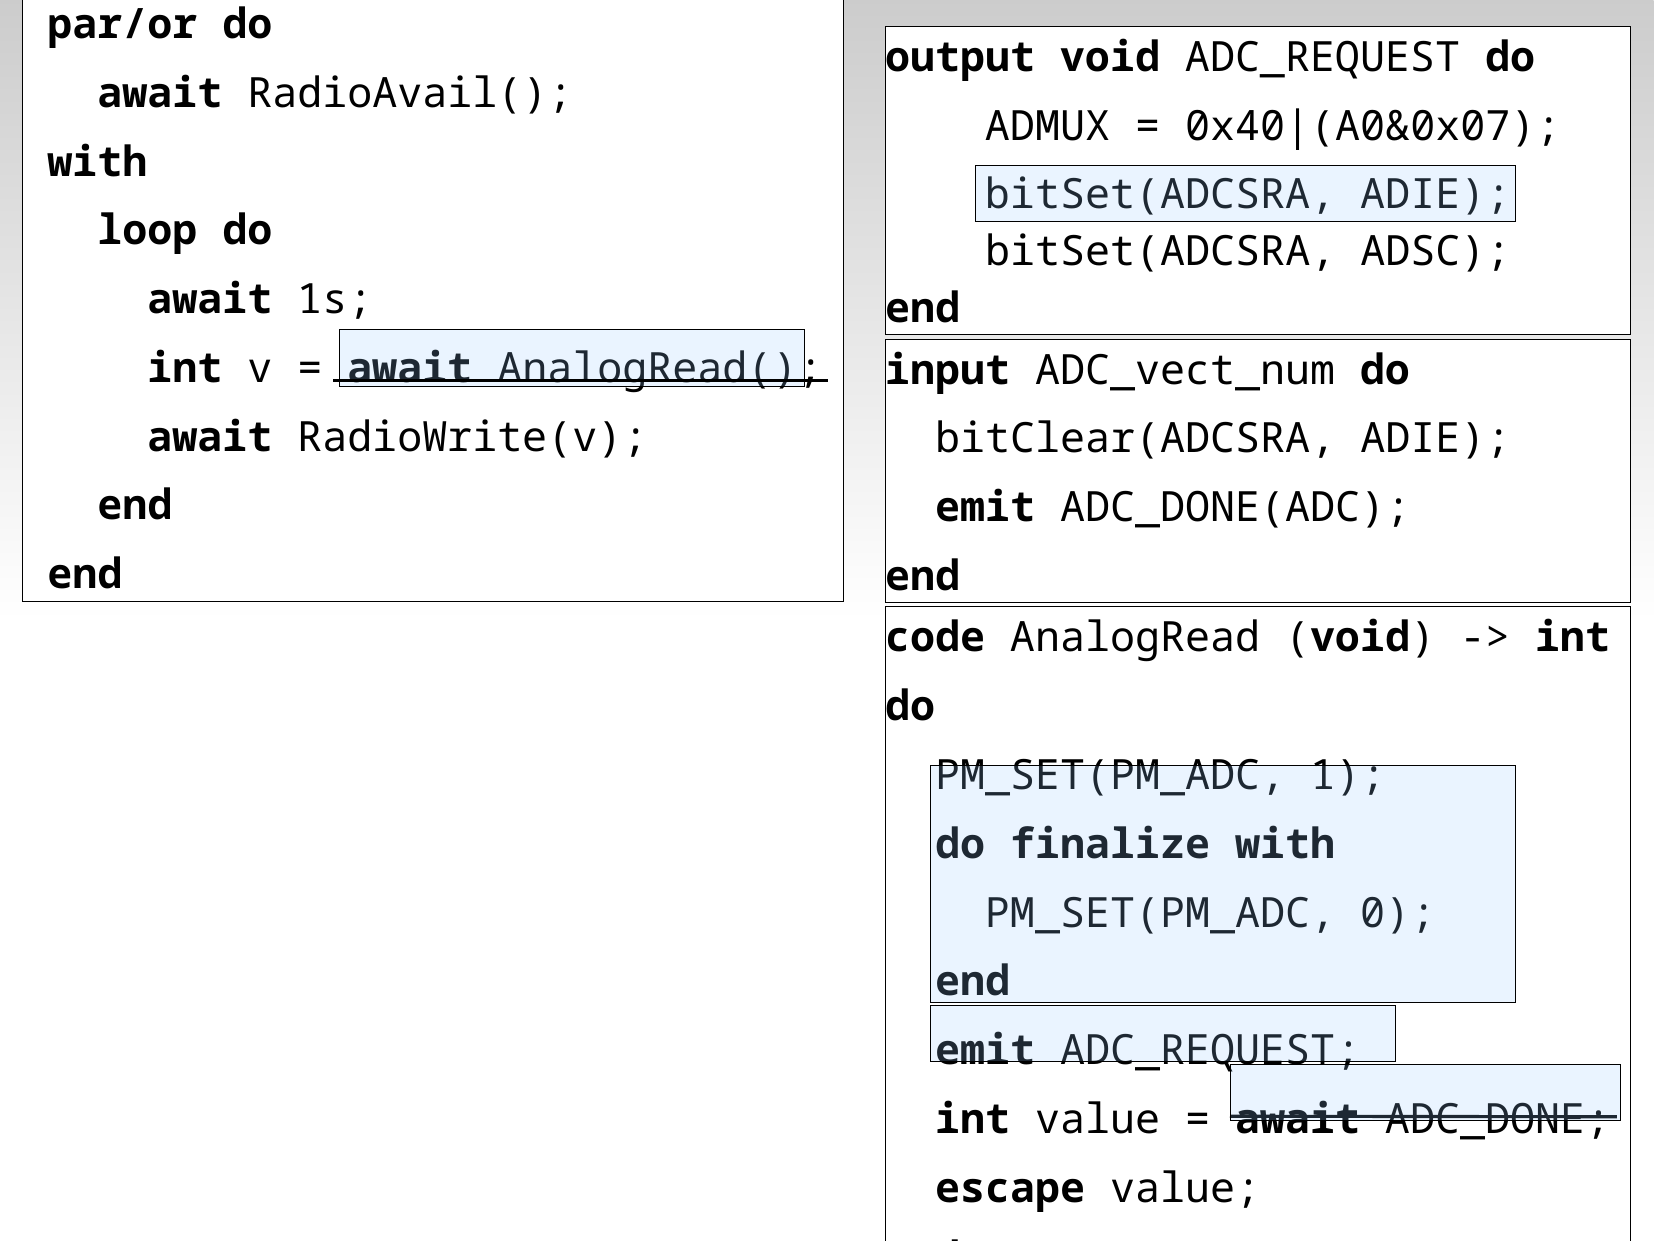

par/or do
 await RadioAvail();
 with
 loop do
 await 1s;
 int v = await AnalogRead();
 await RadioWrite(v);
 end
 end
output void ADC_REQUEST do
 ADMUX = 0x40|(A0&0x07);
 bitSet(ADCSRA, ADIE); bitSet(ADCSRA, ADSC); end
input ADC_vect_num do
 bitClear(ADCSRA, ADIE);
 emit ADC_DONE(ADC);
end
code AnalogRead (void) -> int
do
 PM_SET(PM_ADC, 1);
 do finalize with
 PM_SET(PM_ADC, 0);
 end
 emit ADC_REQUEST;
 int value = await ADC_DONE;
 escape value;
end